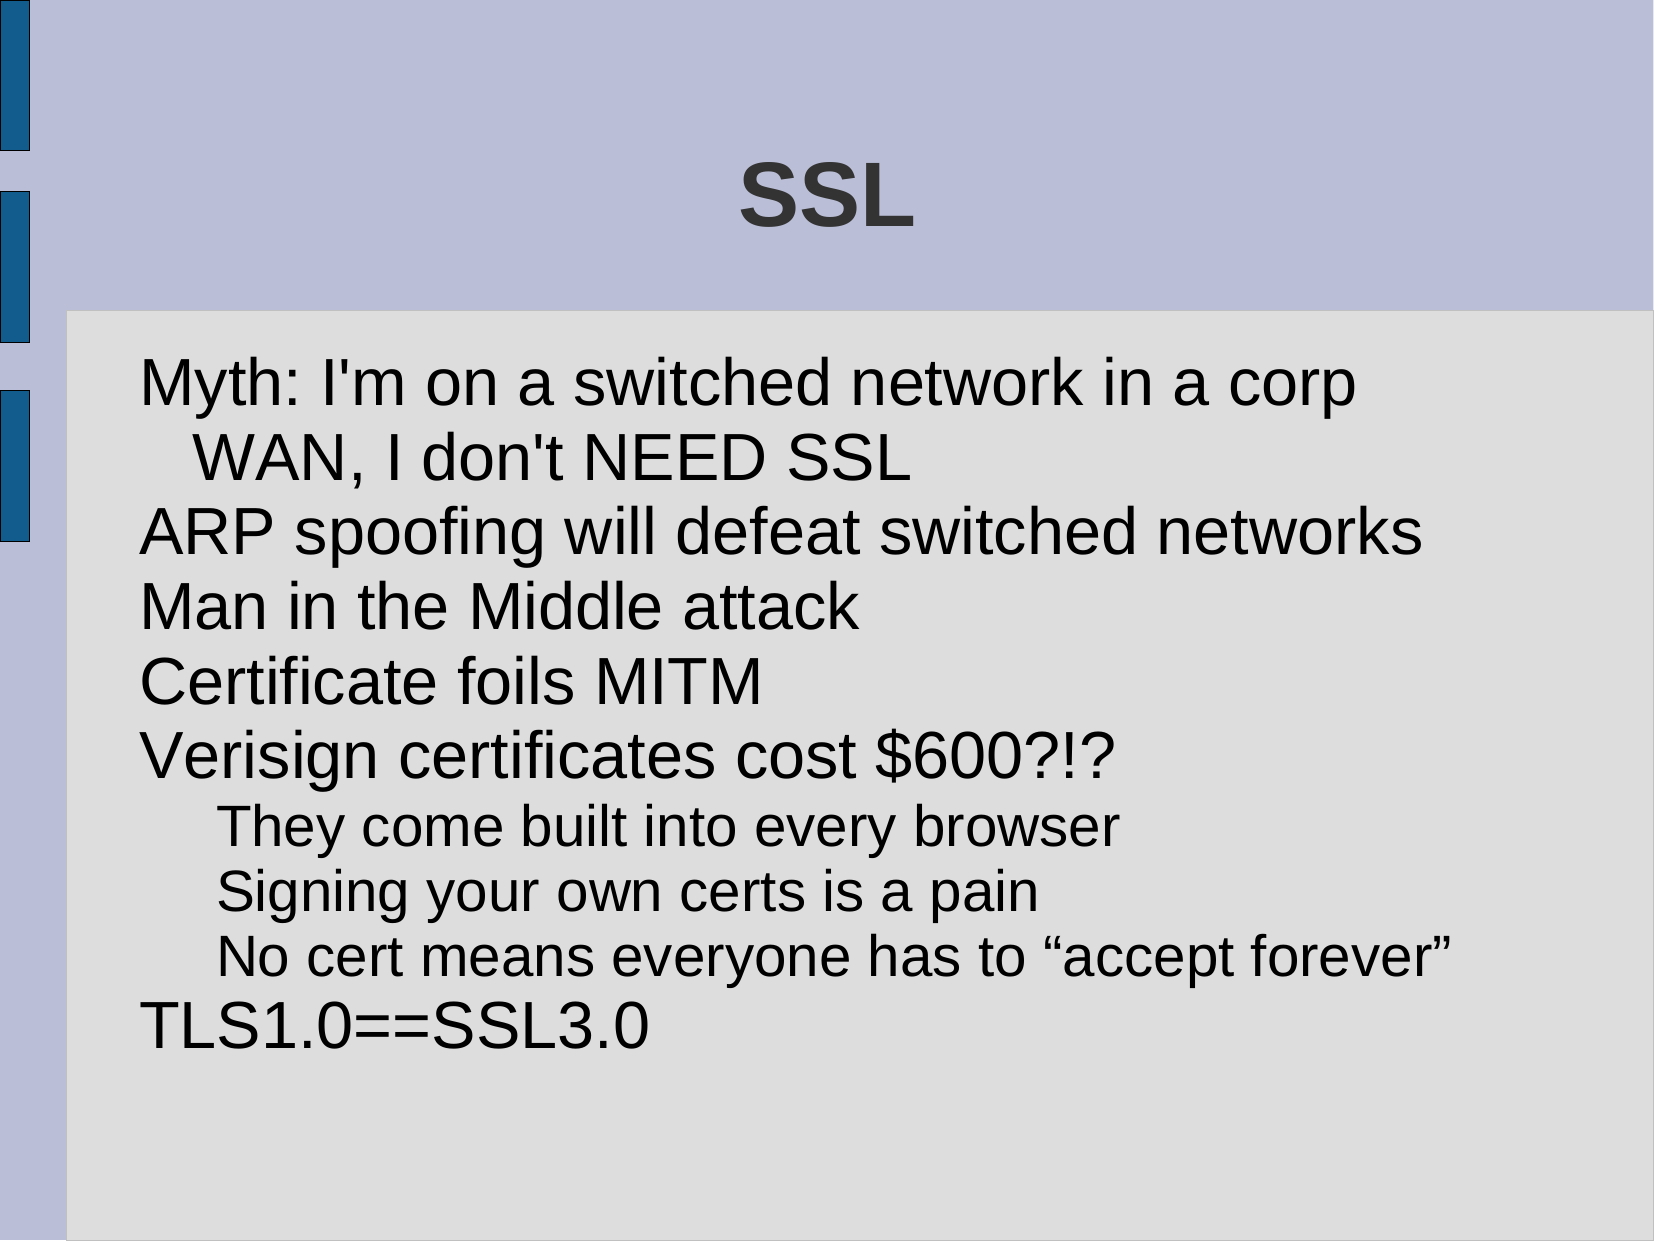

# SSL
Myth: I'm on a switched network in a corp WAN, I don't NEED SSL
ARP spoofing will defeat switched networks
Man in the Middle attack
Certificate foils MITM
Verisign certificates cost $600?!?
They come built into every browser
Signing your own certs is a pain
No cert means everyone has to “accept forever”
TLS1.0==SSL3.0